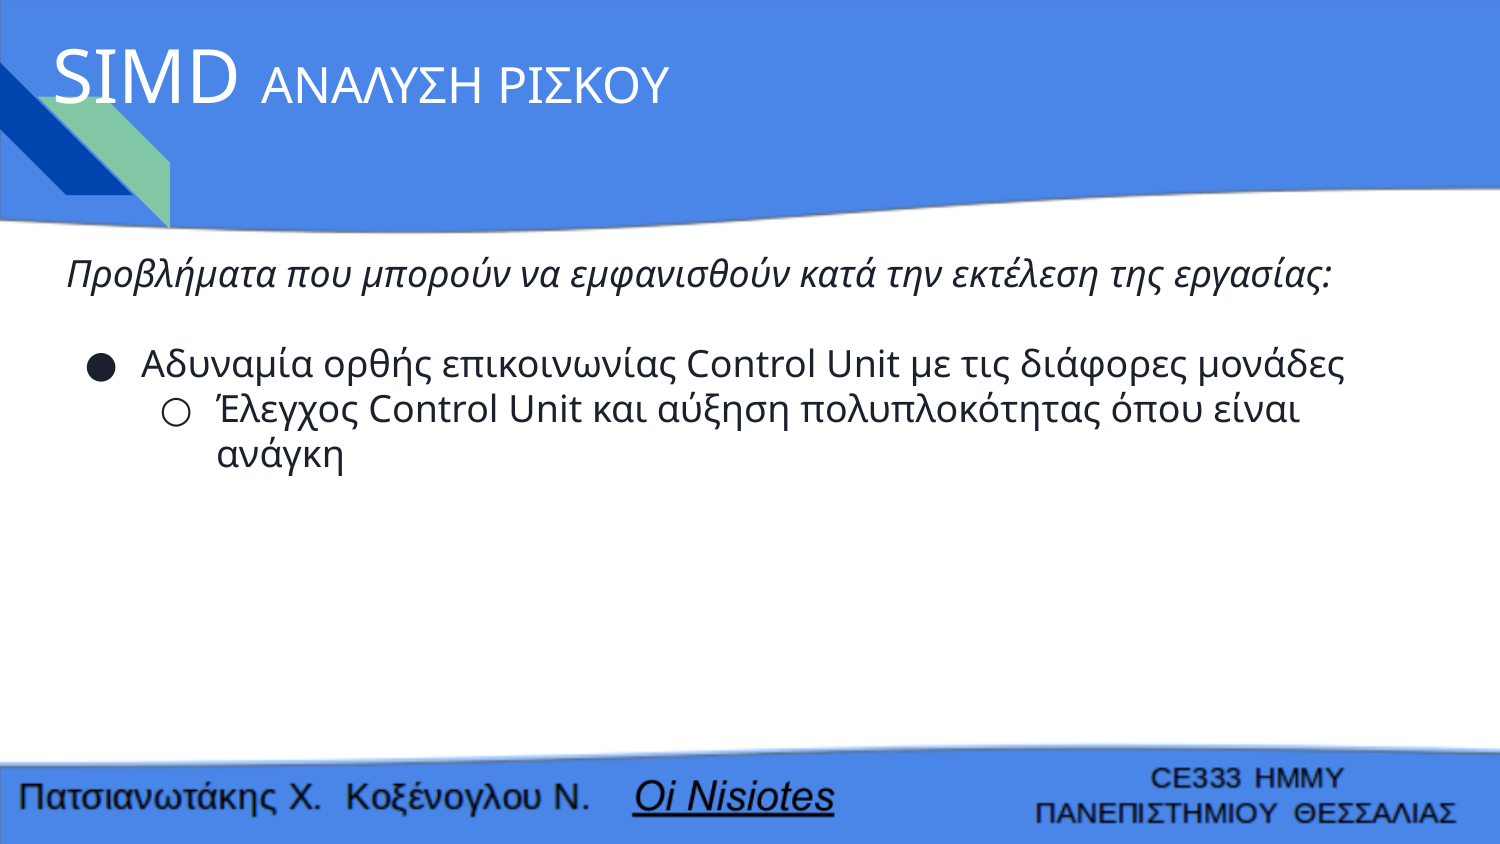

# SIMD ΑΝΑΛΥΣΗ ΡΙΣΚΟΥ
Προβλήματα που μπορούν να εμφανισθούν κατά την εκτέλεση της εργασίας:
Αδυναμία ορθής επικοινωνίας Control Unit με τις διάφορες μονάδες
Έλεγχος Control Unit και αύξηση πολυπλοκότητας όπου είναι ανάγκη